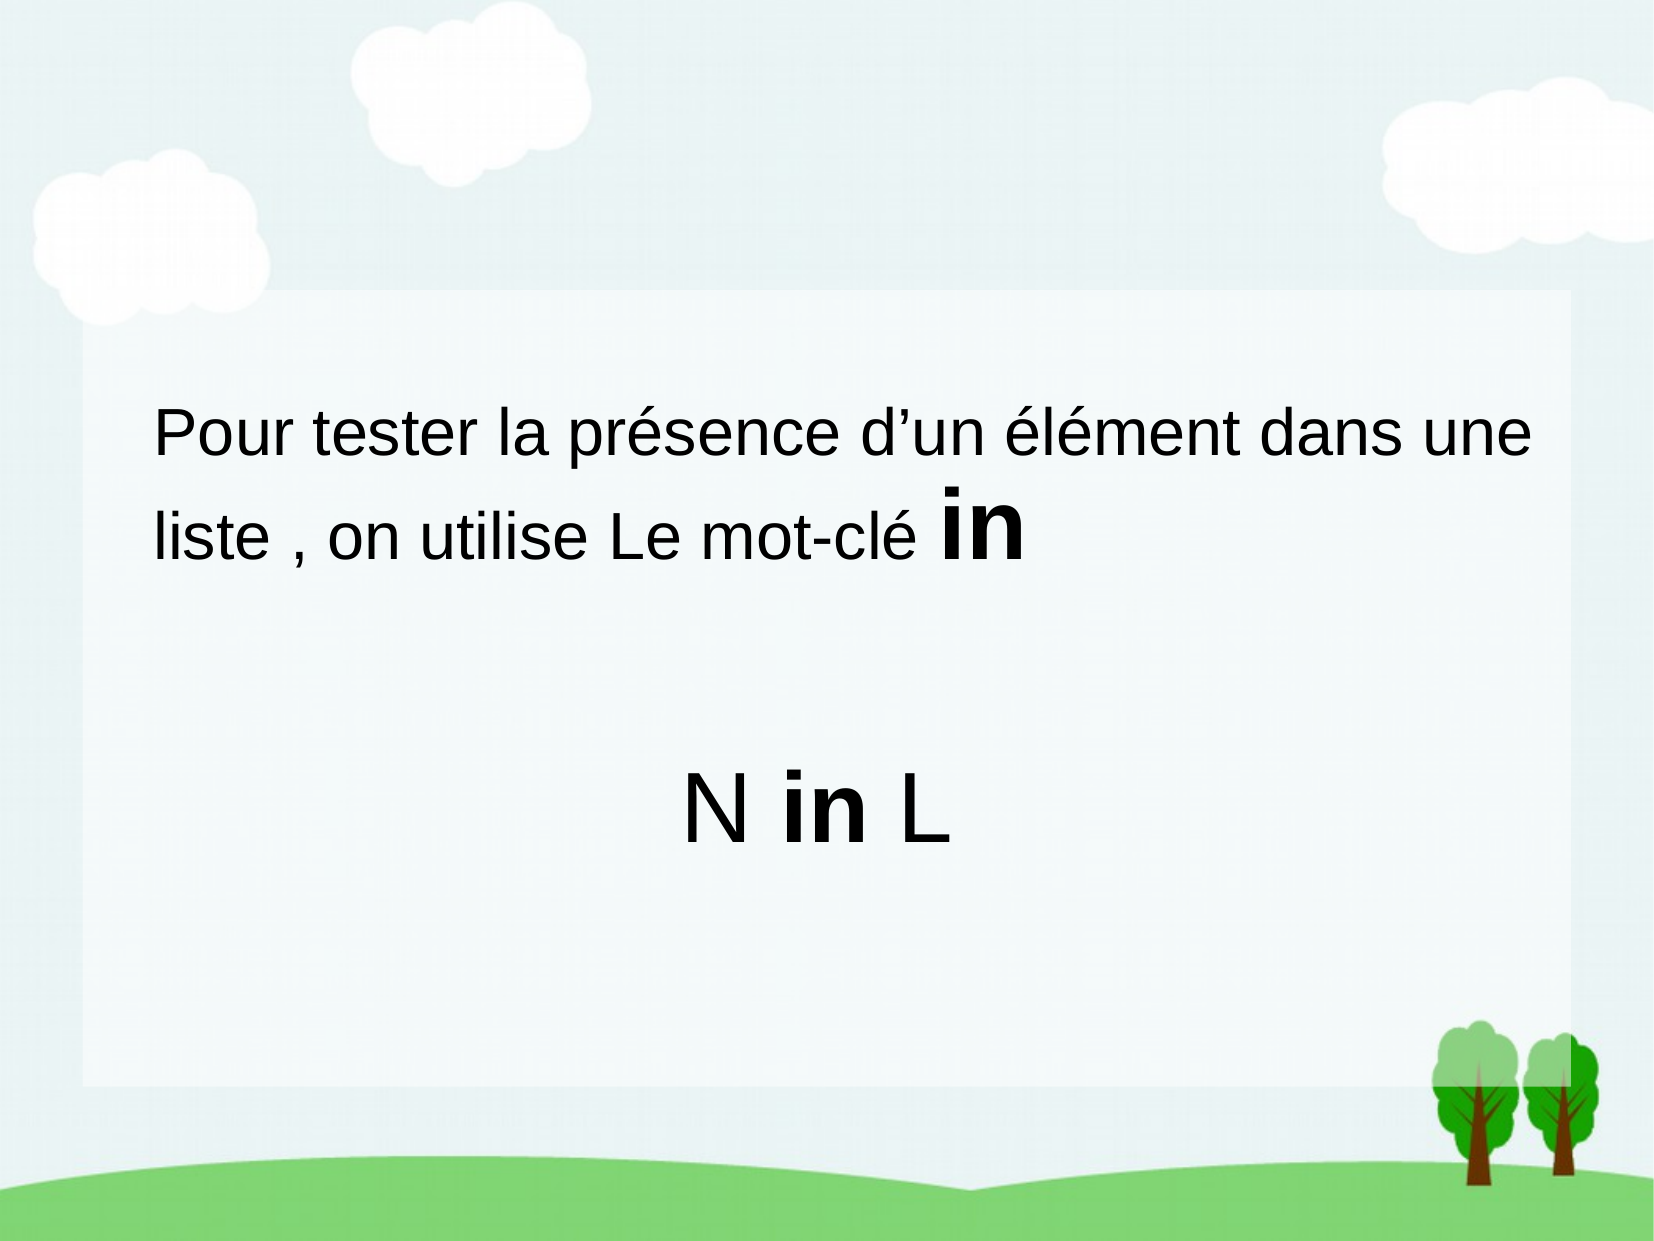

# Pour tester la présence d’un élément dans une liste , on utilise Le mot‐clé in
 N in L